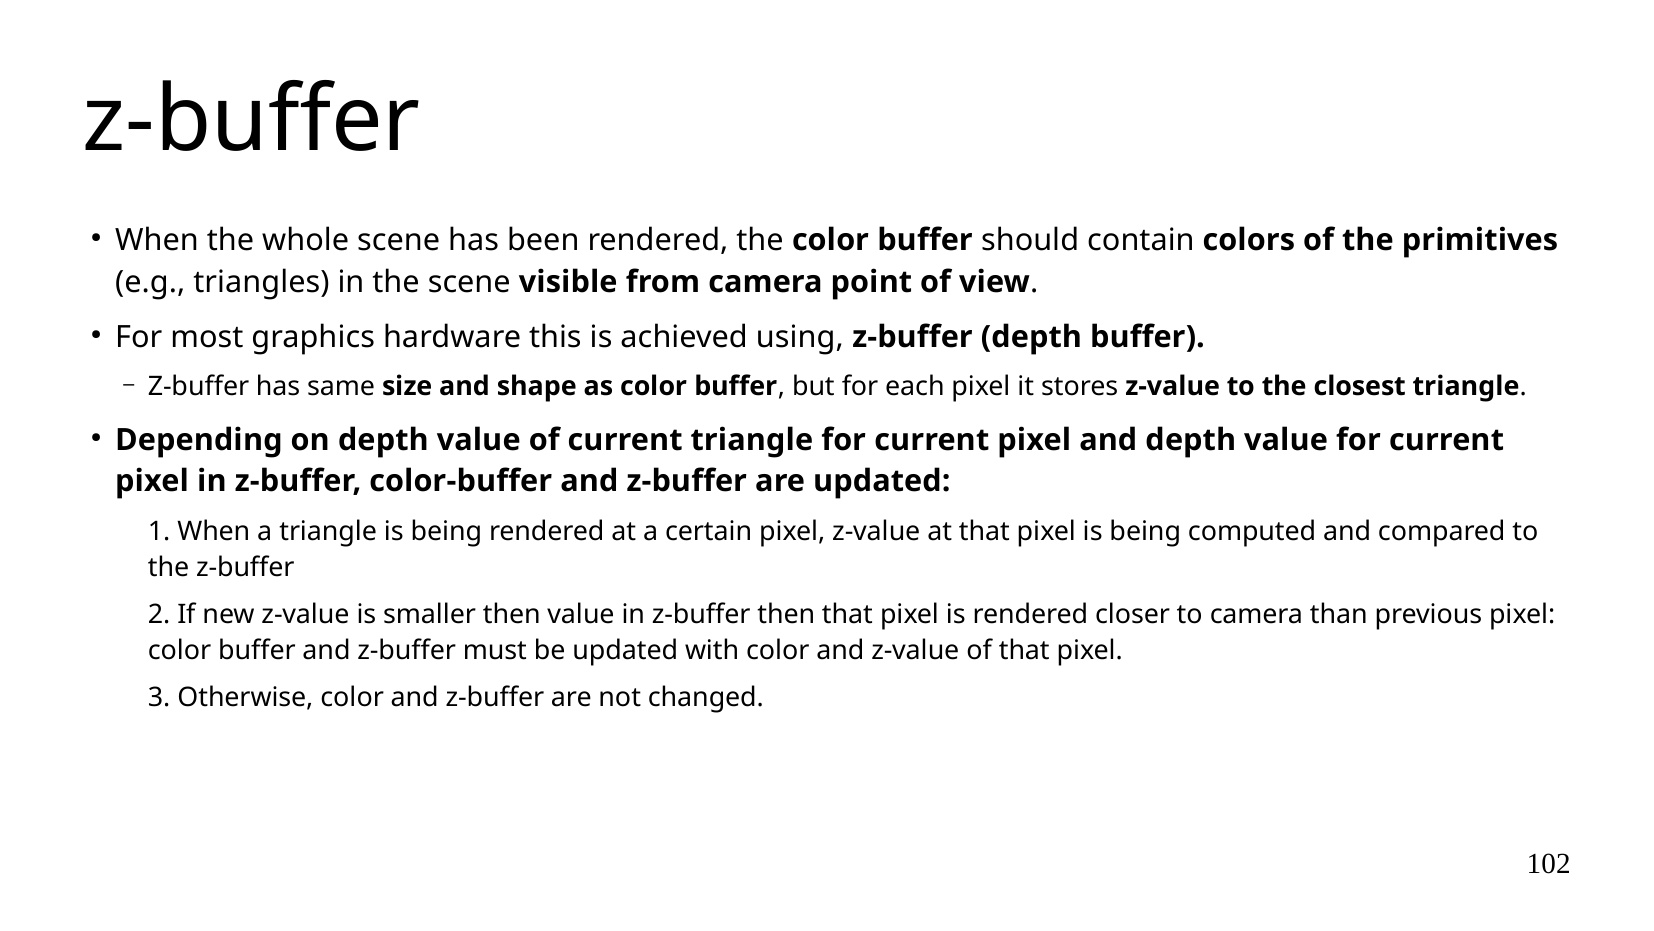

# z-buffer
When the whole scene has been rendered, the color buffer should contain colors of the primitives (e.g., triangles) in the scene visible from camera point of view.
For most graphics hardware this is achieved using, z-buffer (depth buffer).
Z-buffer has same size and shape as color buffer, but for each pixel it stores z-value to the closest triangle.
Depending on depth value of current triangle for current pixel and depth value for current pixel in z-buffer, color-buffer and z-buffer are updated:
1. When a triangle is being rendered at a certain pixel, z-value at that pixel is being computed and compared to the z-buffer
2. If new z-value is smaller then value in z-buffer then that pixel is rendered closer to camera than previous pixel: color buffer and z-buffer must be updated with color and z-value of that pixel.
3. Otherwise, color and z-buffer are not changed.
102